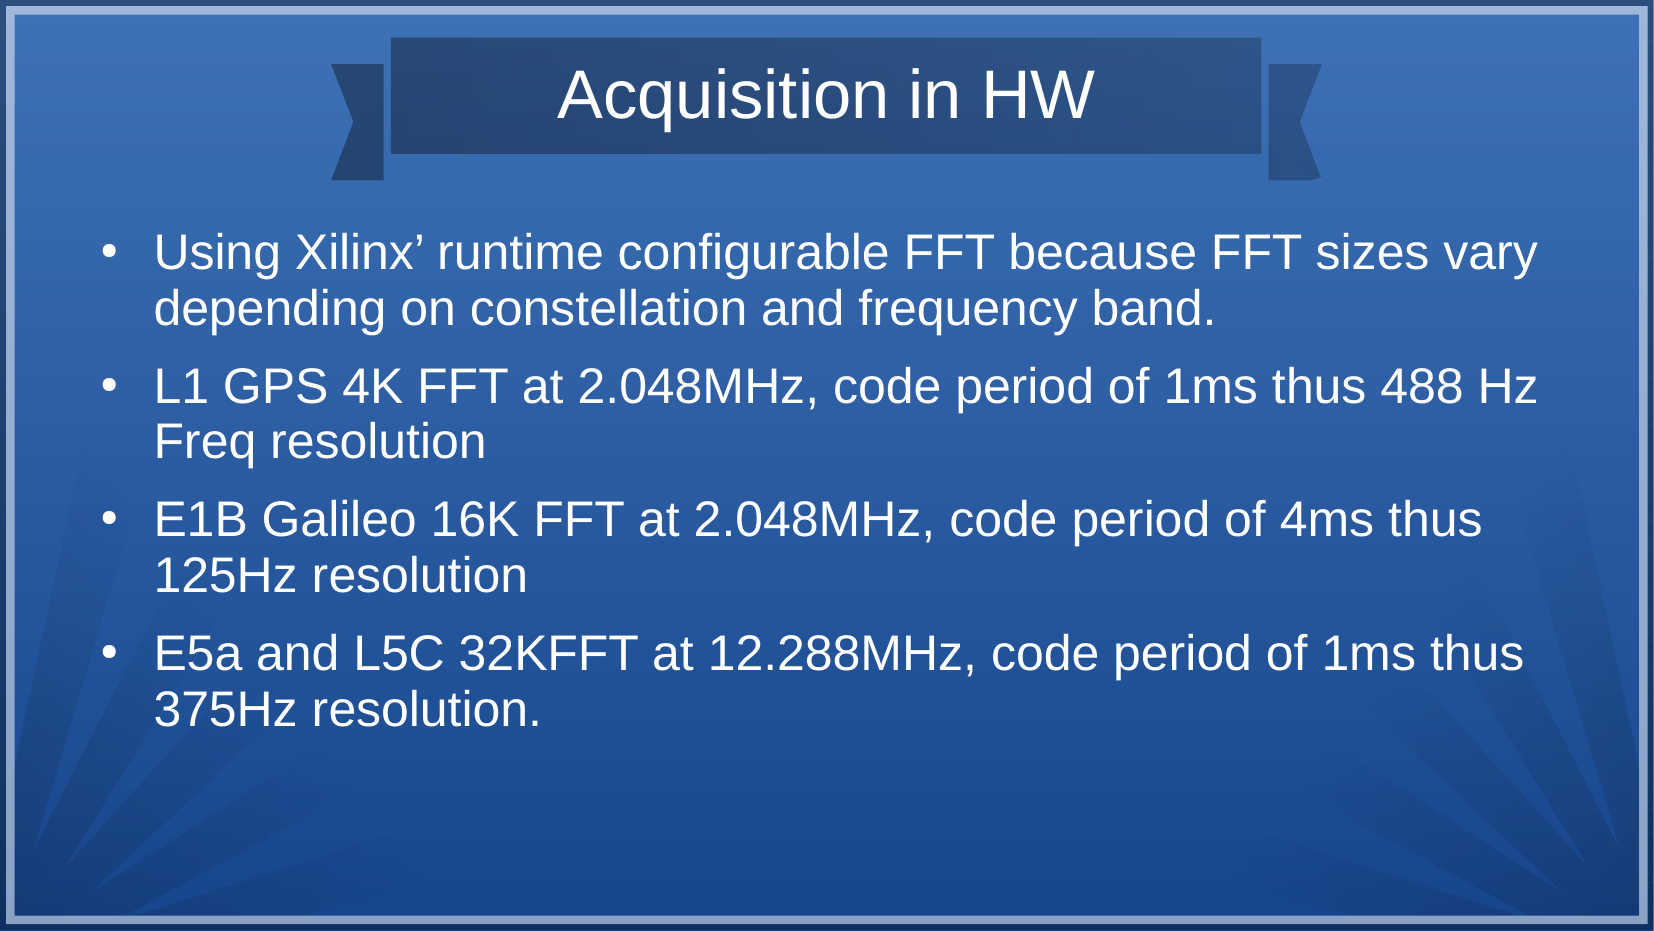

# Acquisition in HW
Using Xilinx’ runtime configurable FFT because FFT sizes vary depending on constellation and frequency band.
L1 GPS 4K FFT at 2.048MHz, code period of 1ms thus 488 Hz Freq resolution
E1B Galileo 16K FFT at 2.048MHz, code period of 4ms thus 125Hz resolution
E5a and L5C 32KFFT at 12.288MHz, code period of 1ms thus 375Hz resolution.